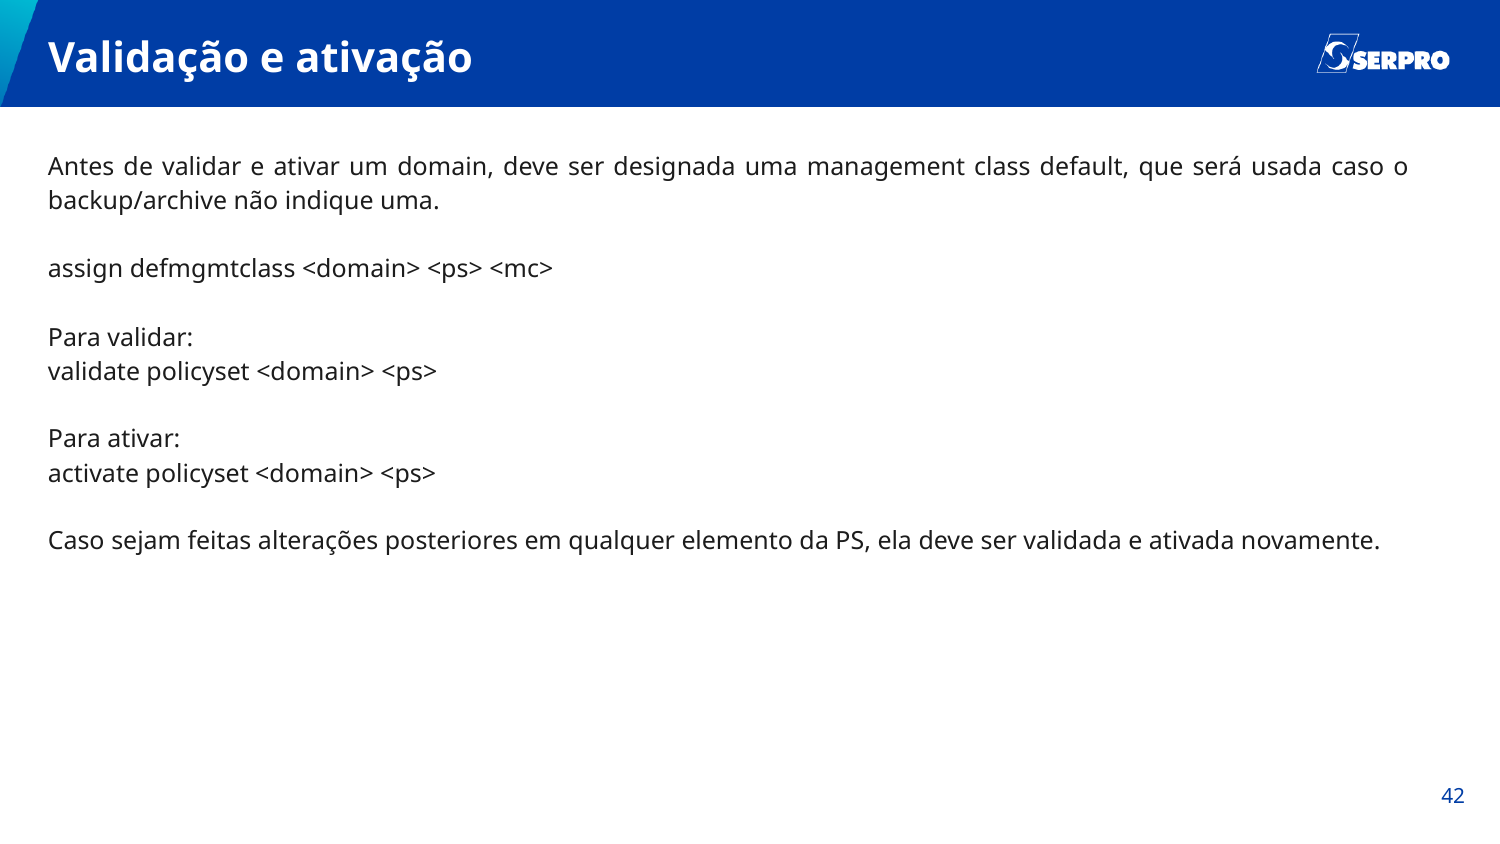

# Validação e ativação
Antes de validar e ativar um domain, deve ser designada uma management class default, que será usada caso o backup/archive não indique uma.
assign defmgmtclass <domain> <ps> <mc>
Para validar:
validate policyset <domain> <ps>
Para ativar:
activate policyset <domain> <ps>
Caso sejam feitas alterações posteriores em qualquer elemento da PS, ela deve ser validada e ativada novamente.